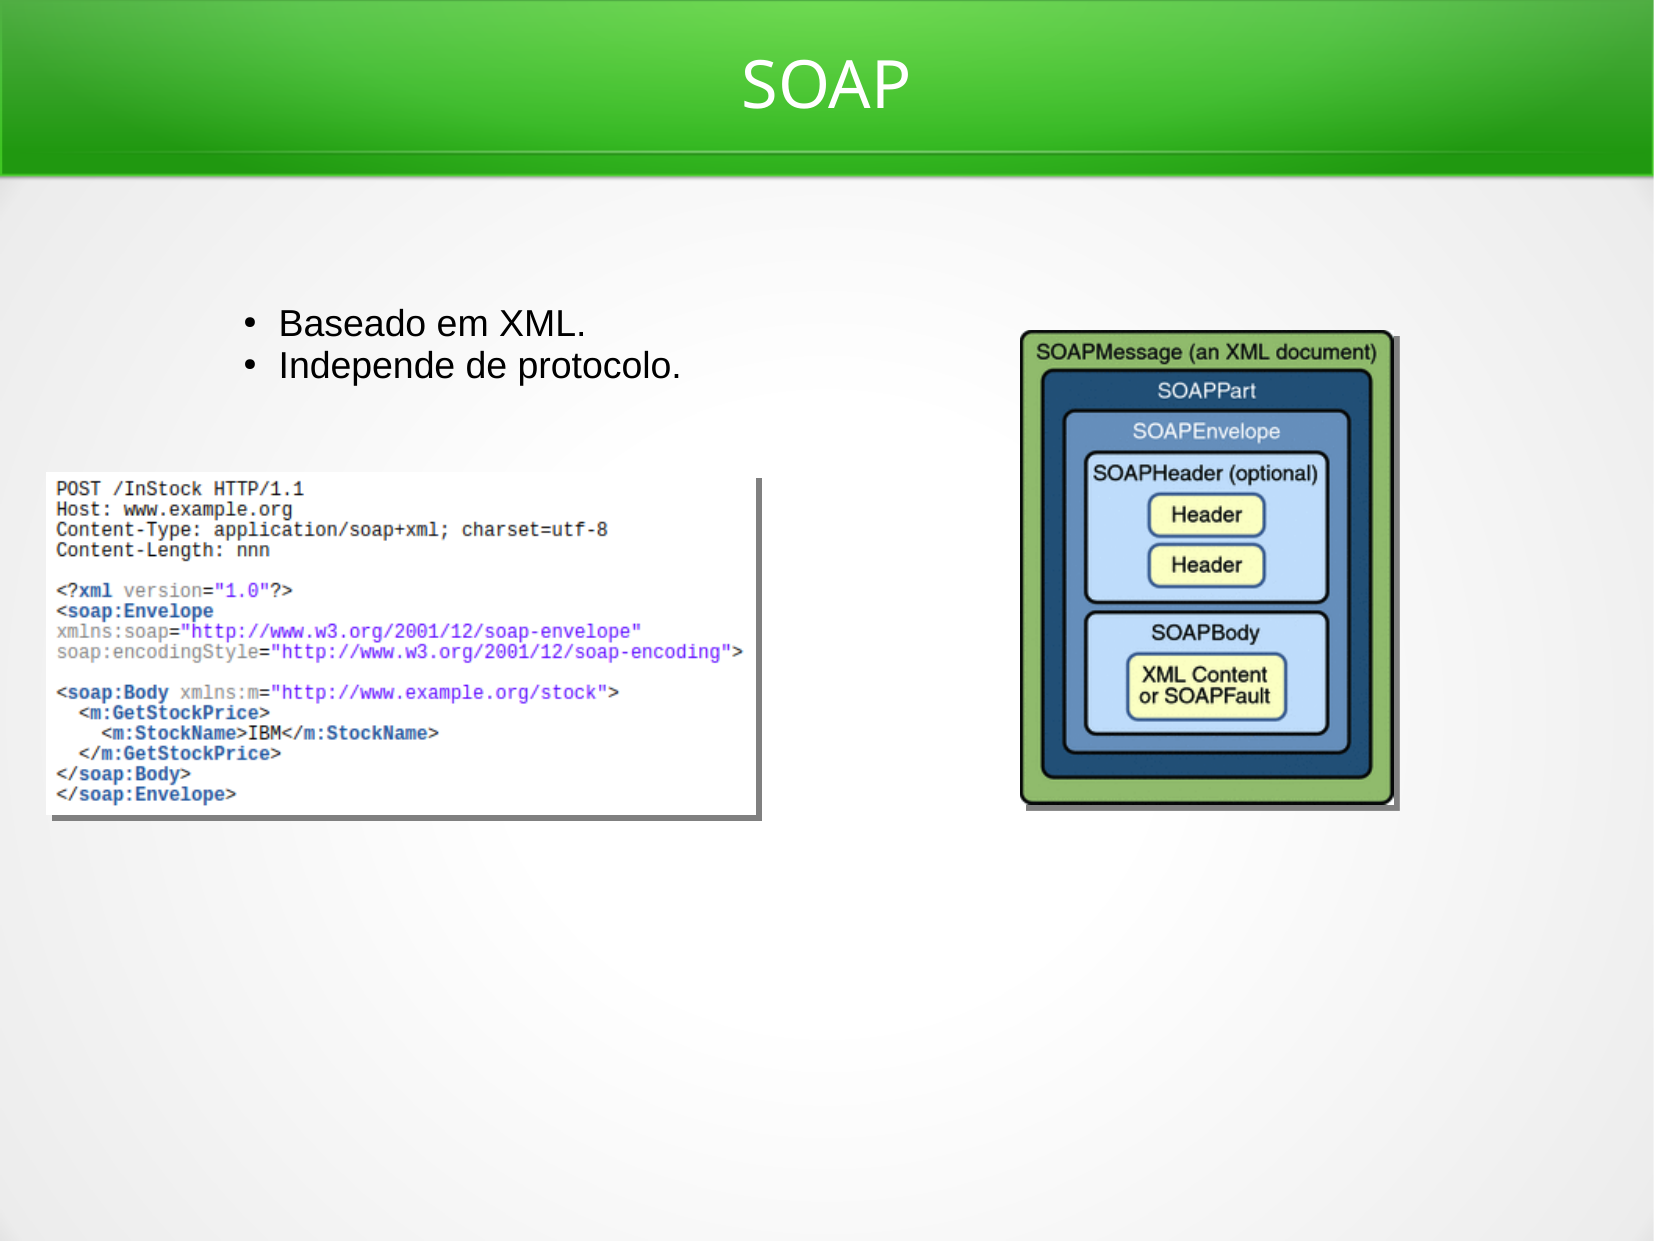

# SOAP
Baseado em XML.
Independe de protocolo.